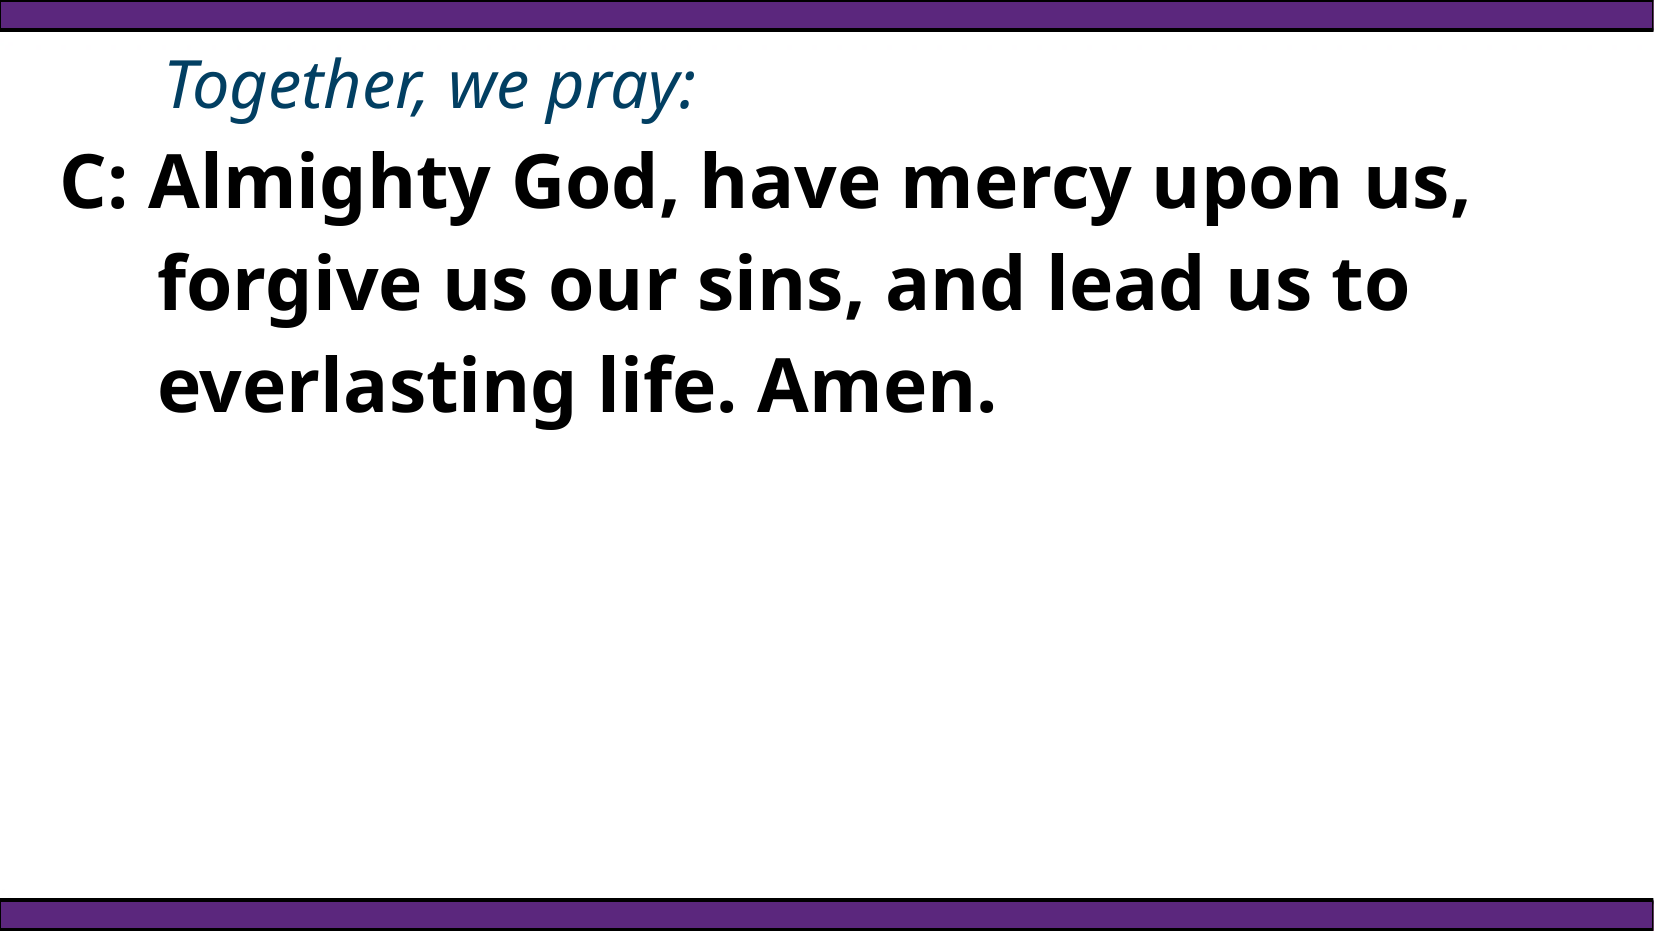

Together, we pray:
C: Almighty God, have mercy upon us,
 forgive us our sins, and lead us to
 everlasting life. Amen.